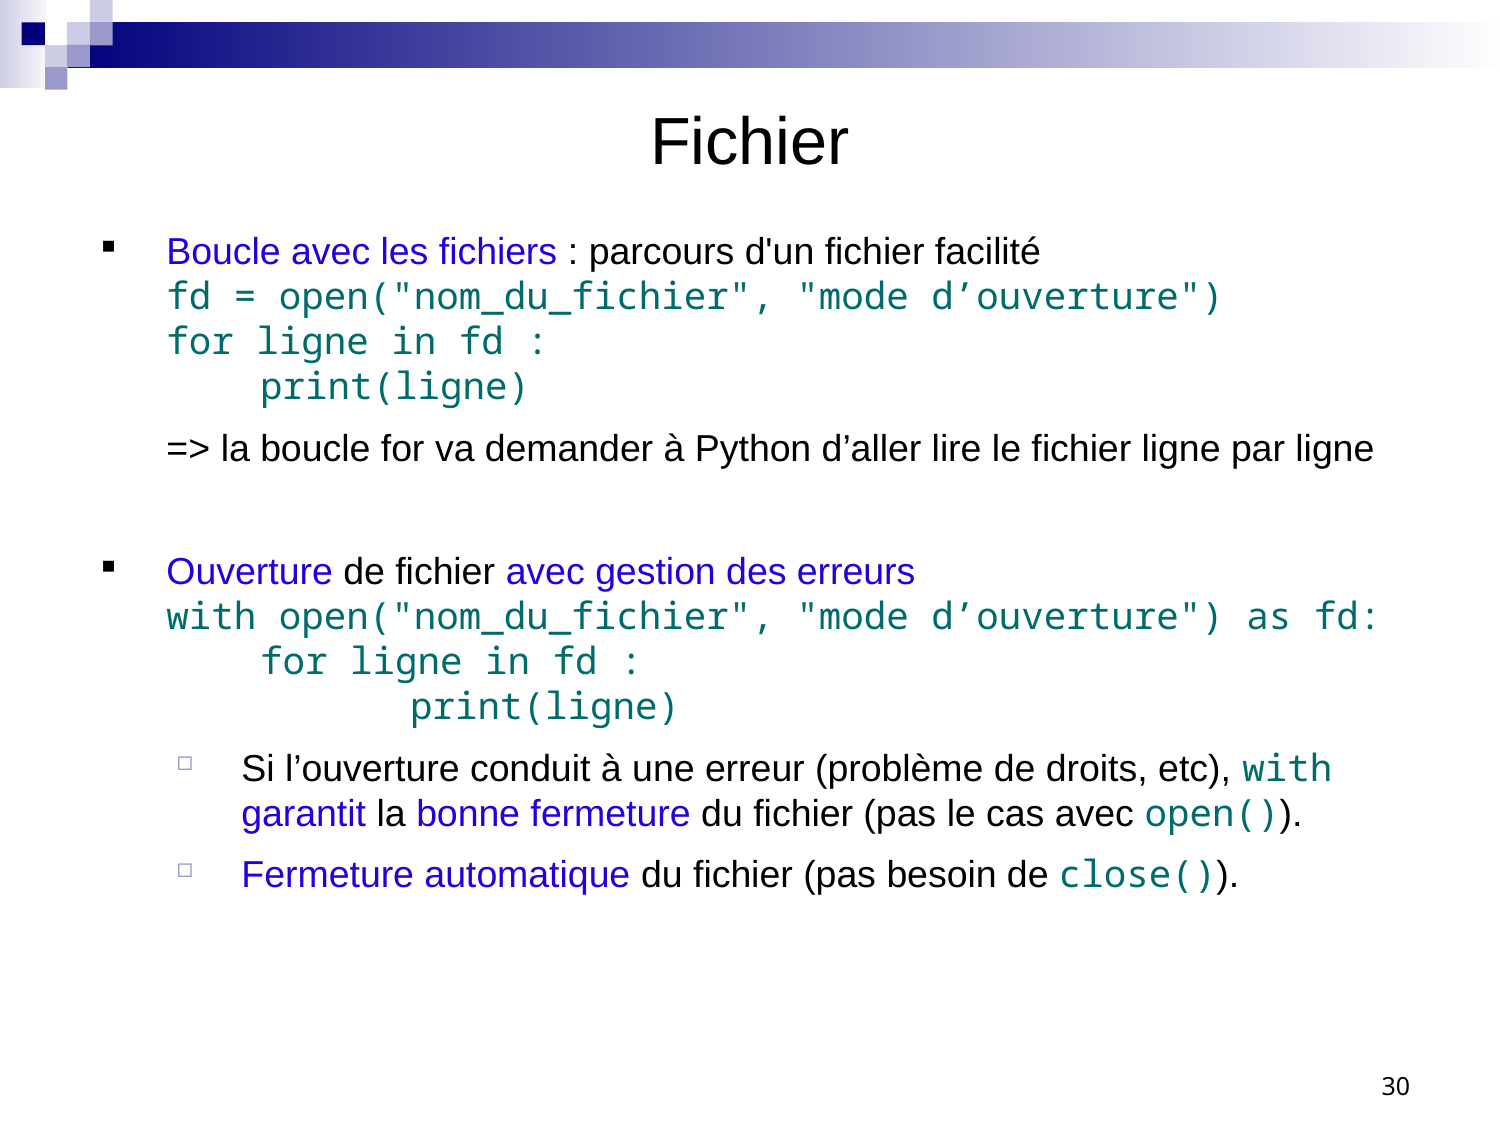

# Fichier
Boucle avec les fichiers : parcours d'un fichier facilité
fd = open("nom_du_fichier", "mode d’ouverture")
for ligne in fd :
	print(ligne)
=> la boucle for va demander à Python d’aller lire le fichier ligne par ligne
Ouverture de fichier avec gestion des erreurs
with open("nom_du_fichier", "mode d’ouverture") as fd:
	for ligne in fd :
		print(ligne)
Si l’ouverture conduit à une erreur (problème de droits, etc), with garantit la bonne fermeture du fichier (pas le cas avec open()).
Fermeture automatique du fichier (pas besoin de close()).
30